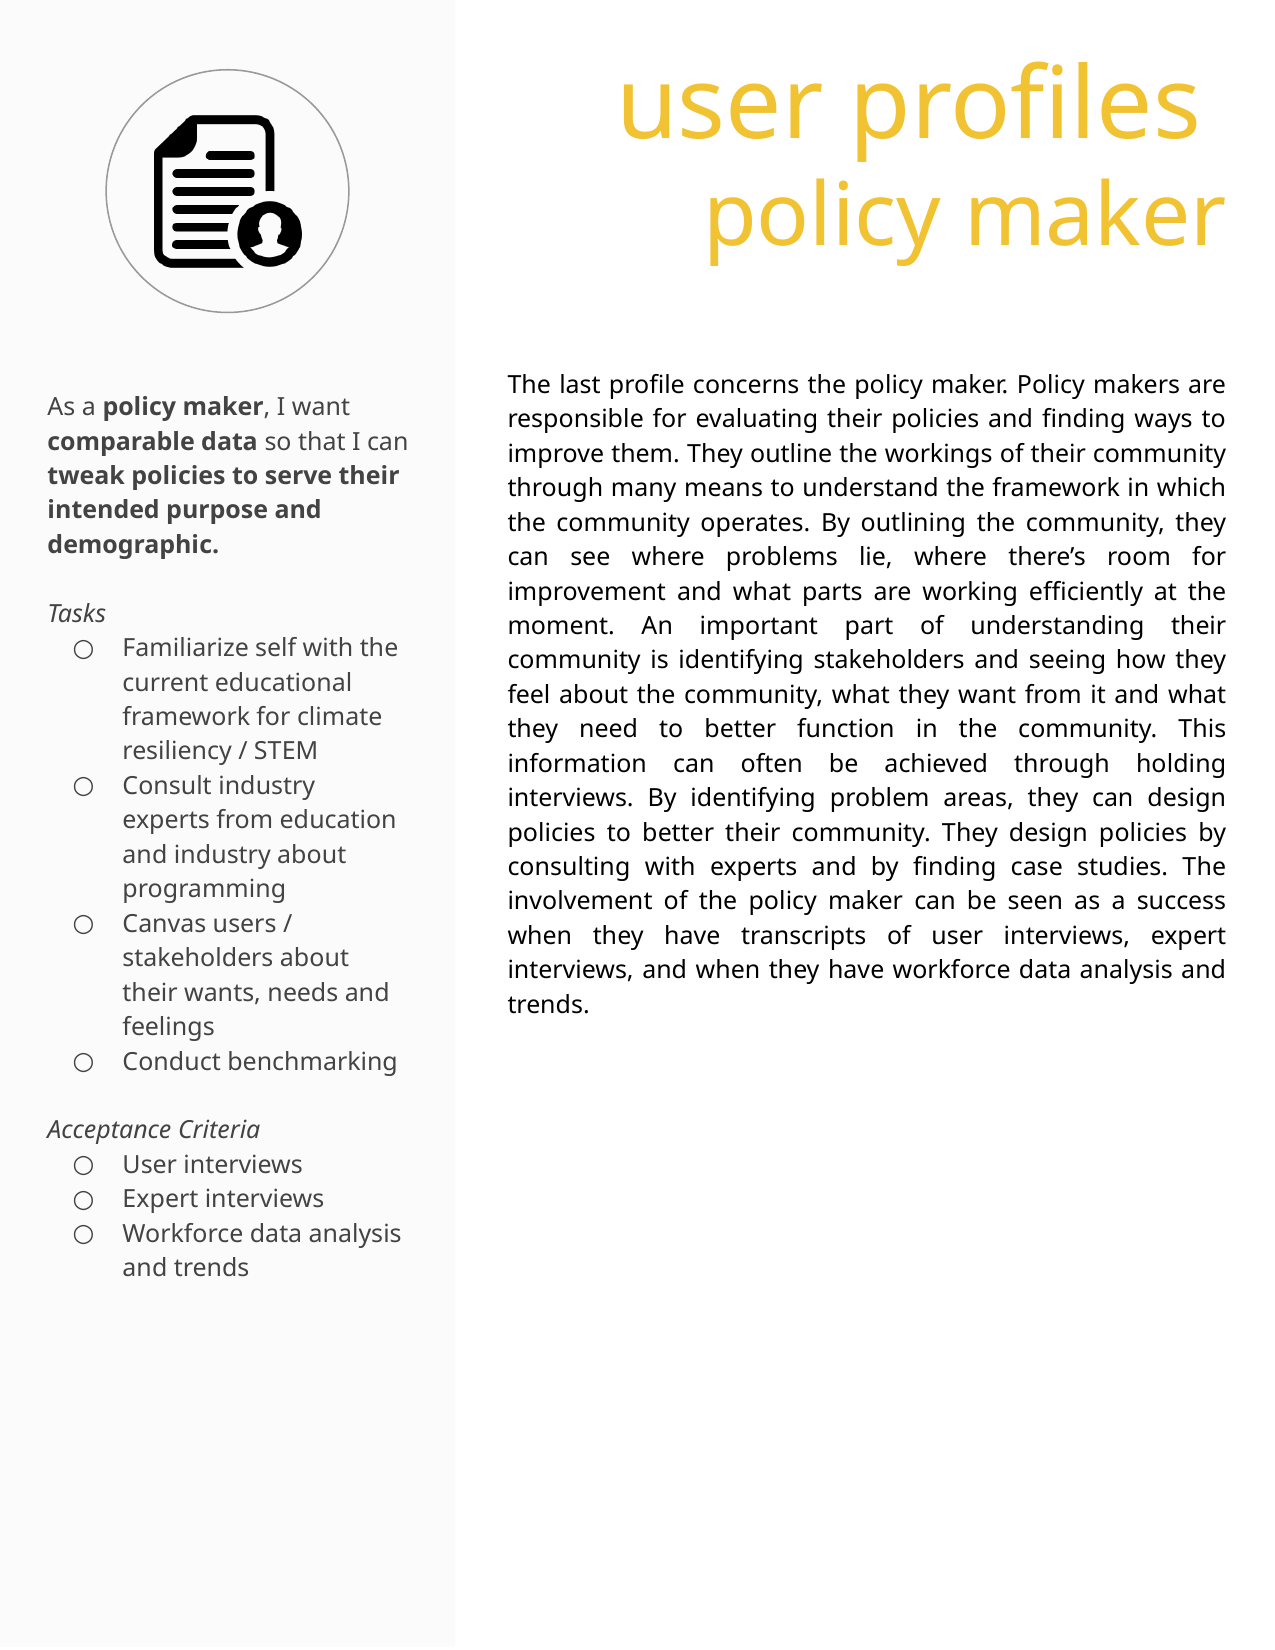

# user profiles
policy maker
The last profile concerns the policy maker. Policy makers are responsible for evaluating their policies and finding ways to improve them. They outline the workings of their community through many means to understand the framework in which the community operates. By outlining the community, they can see where problems lie, where there’s room for improvement and what parts are working efficiently at the moment. An important part of understanding their community is identifying stakeholders and seeing how they feel about the community, what they want from it and what they need to better function in the community. This information can often be achieved through holding interviews. By identifying problem areas, they can design policies to better their community. They design policies by consulting with experts and by finding case studies. The involvement of the policy maker can be seen as a success when they have transcripts of user interviews, expert interviews, and when they have workforce data analysis and trends.
As a policy maker, I want comparable data so that I can tweak policies to serve their intended purpose and demographic.
Tasks
Familiarize self with the current educational framework for climate resiliency / STEM
Consult industry experts from education and industry about programming
Canvas users / stakeholders about their wants, needs and feelings
Conduct benchmarking
Acceptance Criteria
User interviews
Expert interviews
Workforce data analysis and trends